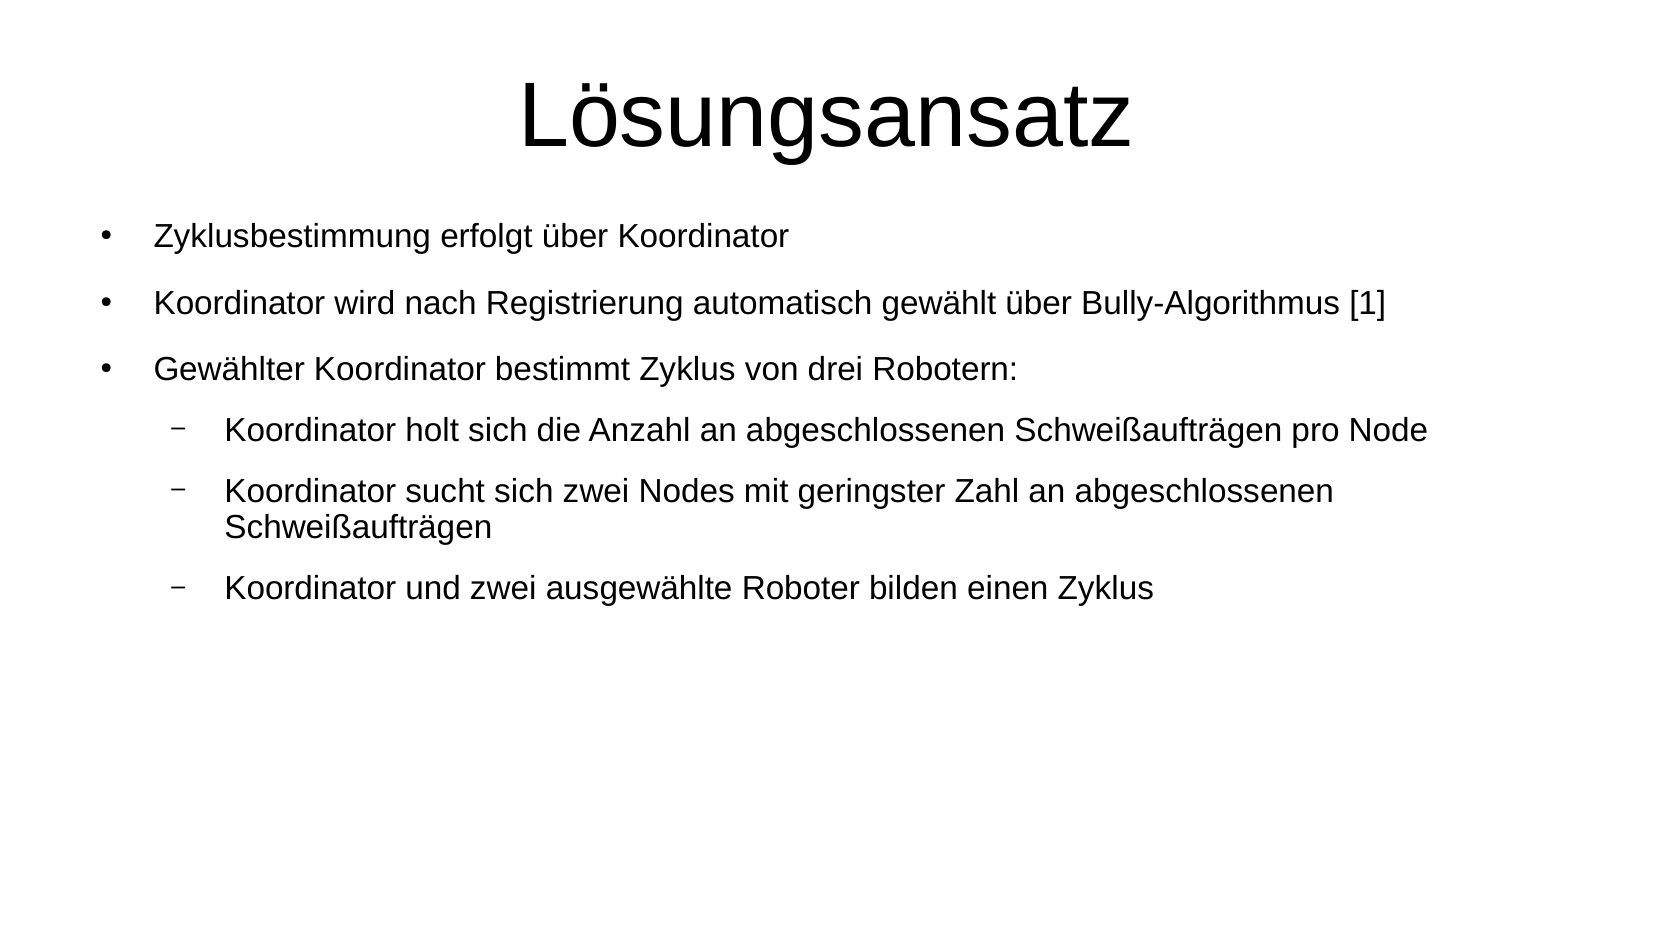

# Lösungsansatz
Zyklusbestimmung erfolgt über Koordinator
Koordinator wird nach Registrierung automatisch gewählt über Bully-Algorithmus [1]
Gewählter Koordinator bestimmt Zyklus von drei Robotern:
Koordinator holt sich die Anzahl an abgeschlossenen Schweißaufträgen pro Node
Koordinator sucht sich zwei Nodes mit geringster Zahl an abgeschlossenen Schweißaufträgen
Koordinator und zwei ausgewählte Roboter bilden einen Zyklus